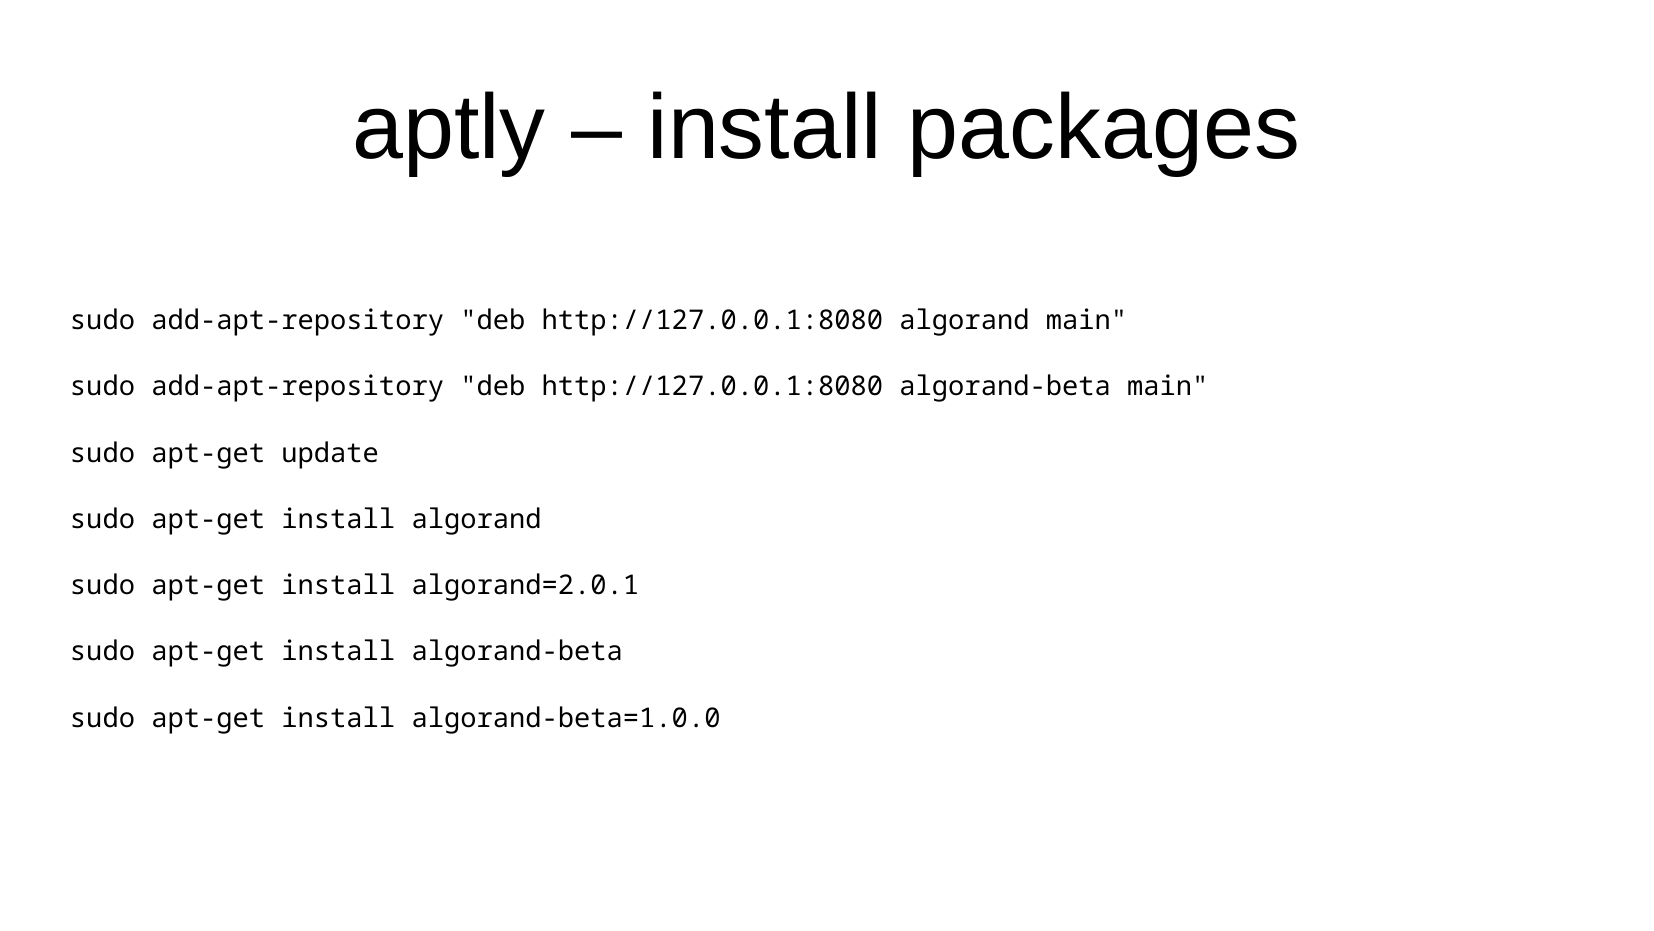

# aptly – install packages
sudo add-apt-repository "deb http://127.0.0.1:8080 algorand main"
sudo add-apt-repository "deb http://127.0.0.1:8080 algorand-beta main"
sudo apt-get update
sudo apt-get install algorand
sudo apt-get install algorand=2.0.1
sudo apt-get install algorand-beta
sudo apt-get install algorand-beta=1.0.0